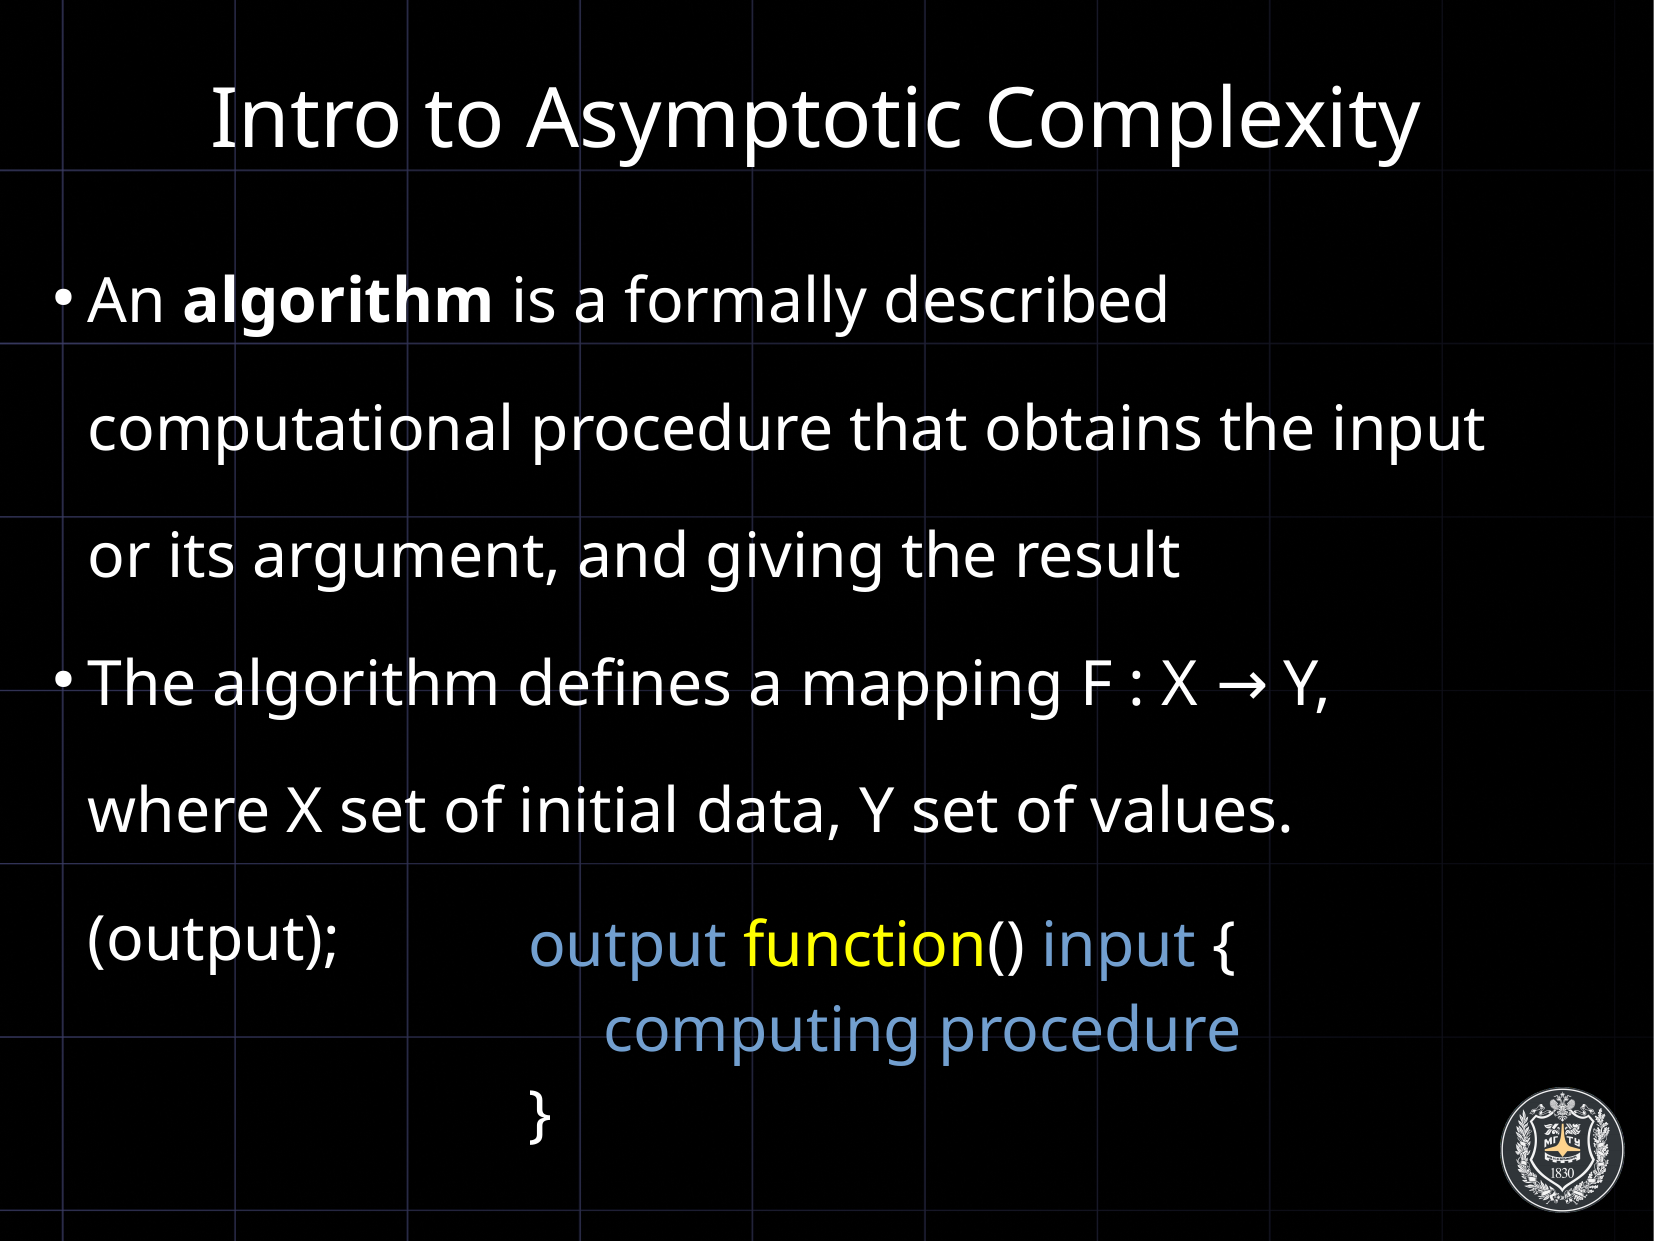

# Intro to Asymptotic Complexity
An algorithm is a formally described computational procedure that obtains the input or its argument, and giving the result
The algorithm defines a mapping F : X → Y, where X set of initial data, Y set of values.
(output);
output function() input {
	computing procedure
}